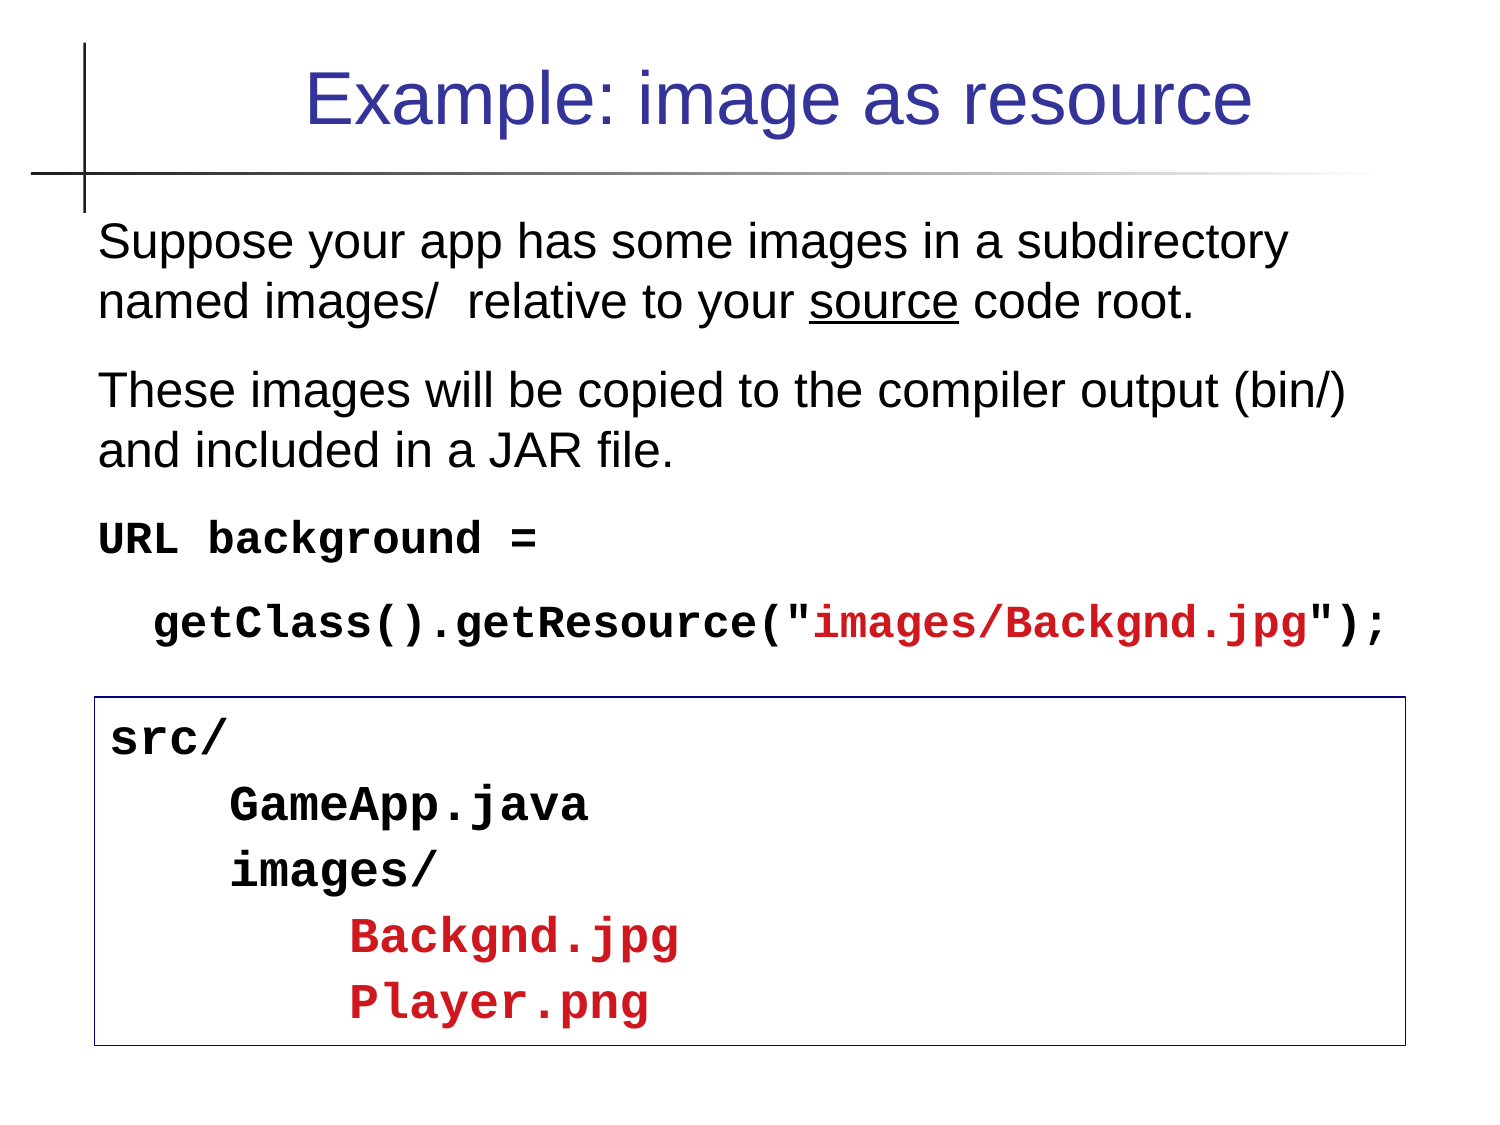

# Example: image as resource
Suppose your app has some images in a subdirectory named images/ relative to your source code root.
These images will be copied to the compiler output (bin/) and included in a JAR file.
URL background =
 getClass().getResource("images/Backgnd.jpg");
src/
 GameApp.java
 images/
 Backgnd.jpg
 Player.png